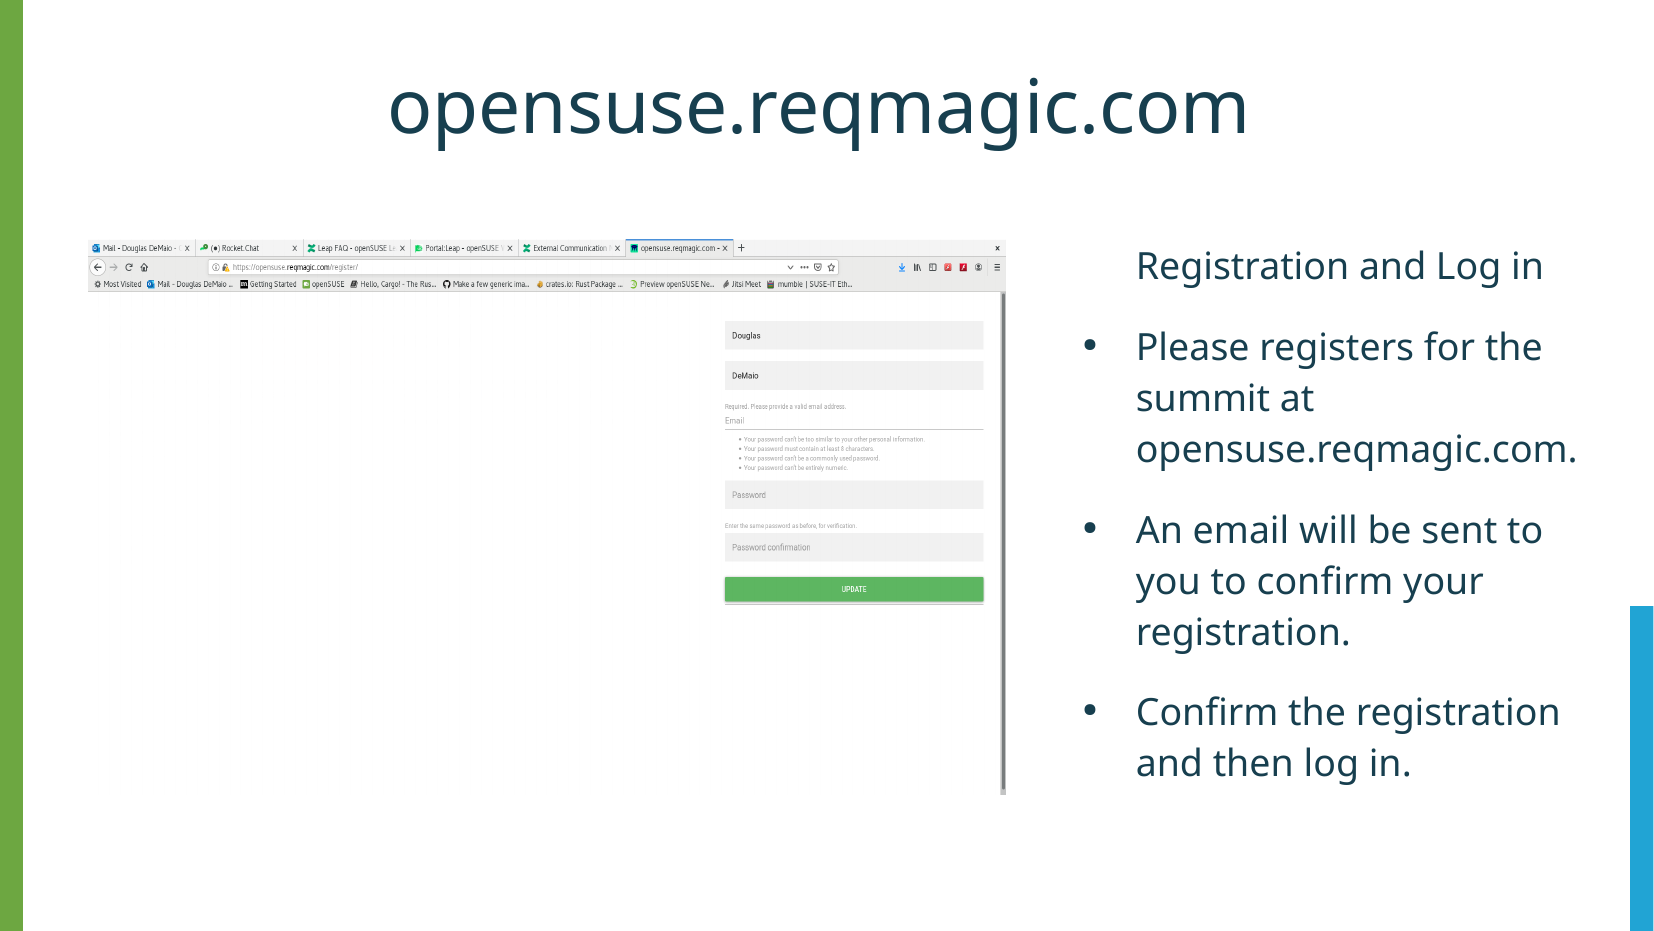

opensuse.reqmagic.com
# Registration and Log in
Please registers for the summit at opensuse.reqmagic.com.
An email will be sent to you to confirm your registration.
Confirm the registration and then log in.